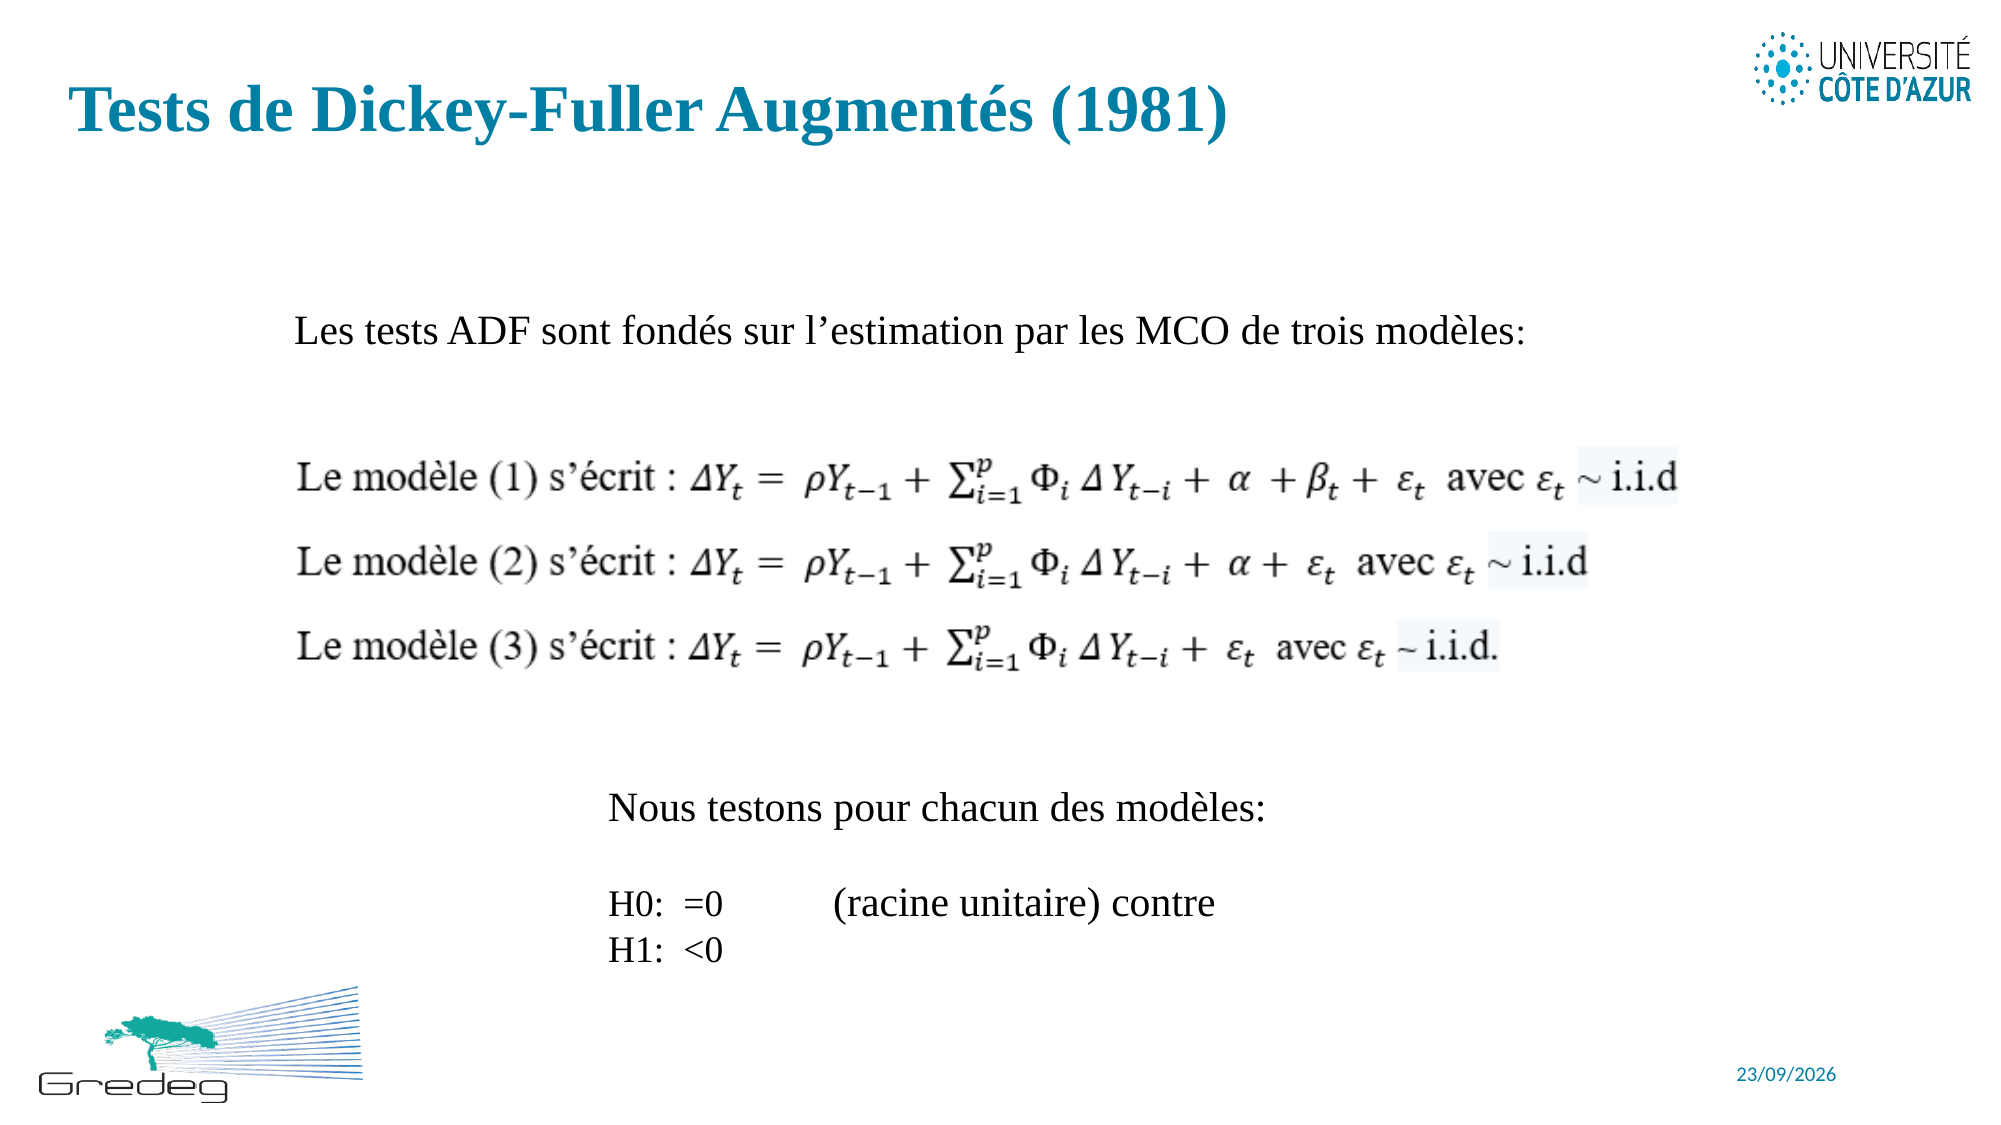

# Tests de Dickey-Fuller Augmentés (1981)
Les tests ADF sont fondés sur l’estimation par les MCO de trois modèles:
Nous testons pour chacun des modèles:
H0: =0		(racine unitaire) contre
H1: <0